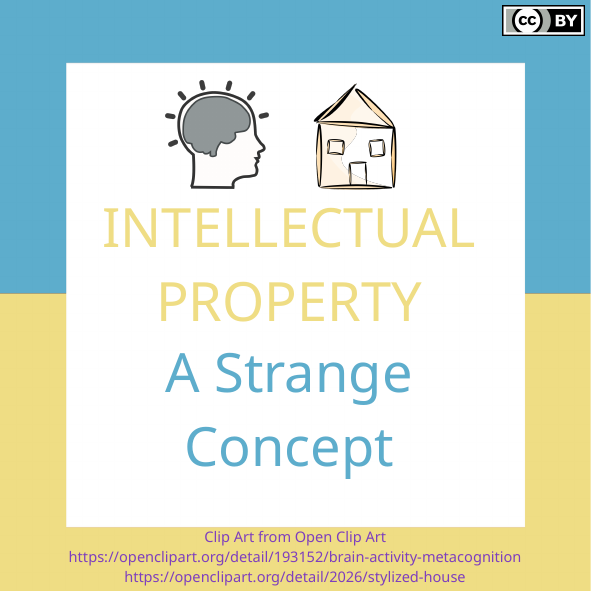

# INTELLECTUAL PROPERTY
A Strange Concept
Clip Art from Open Clip Art
https://openclipart.org/detail/193152/brain-activity-metacognition
https://openclipart.org/detail/2026/stylized-house